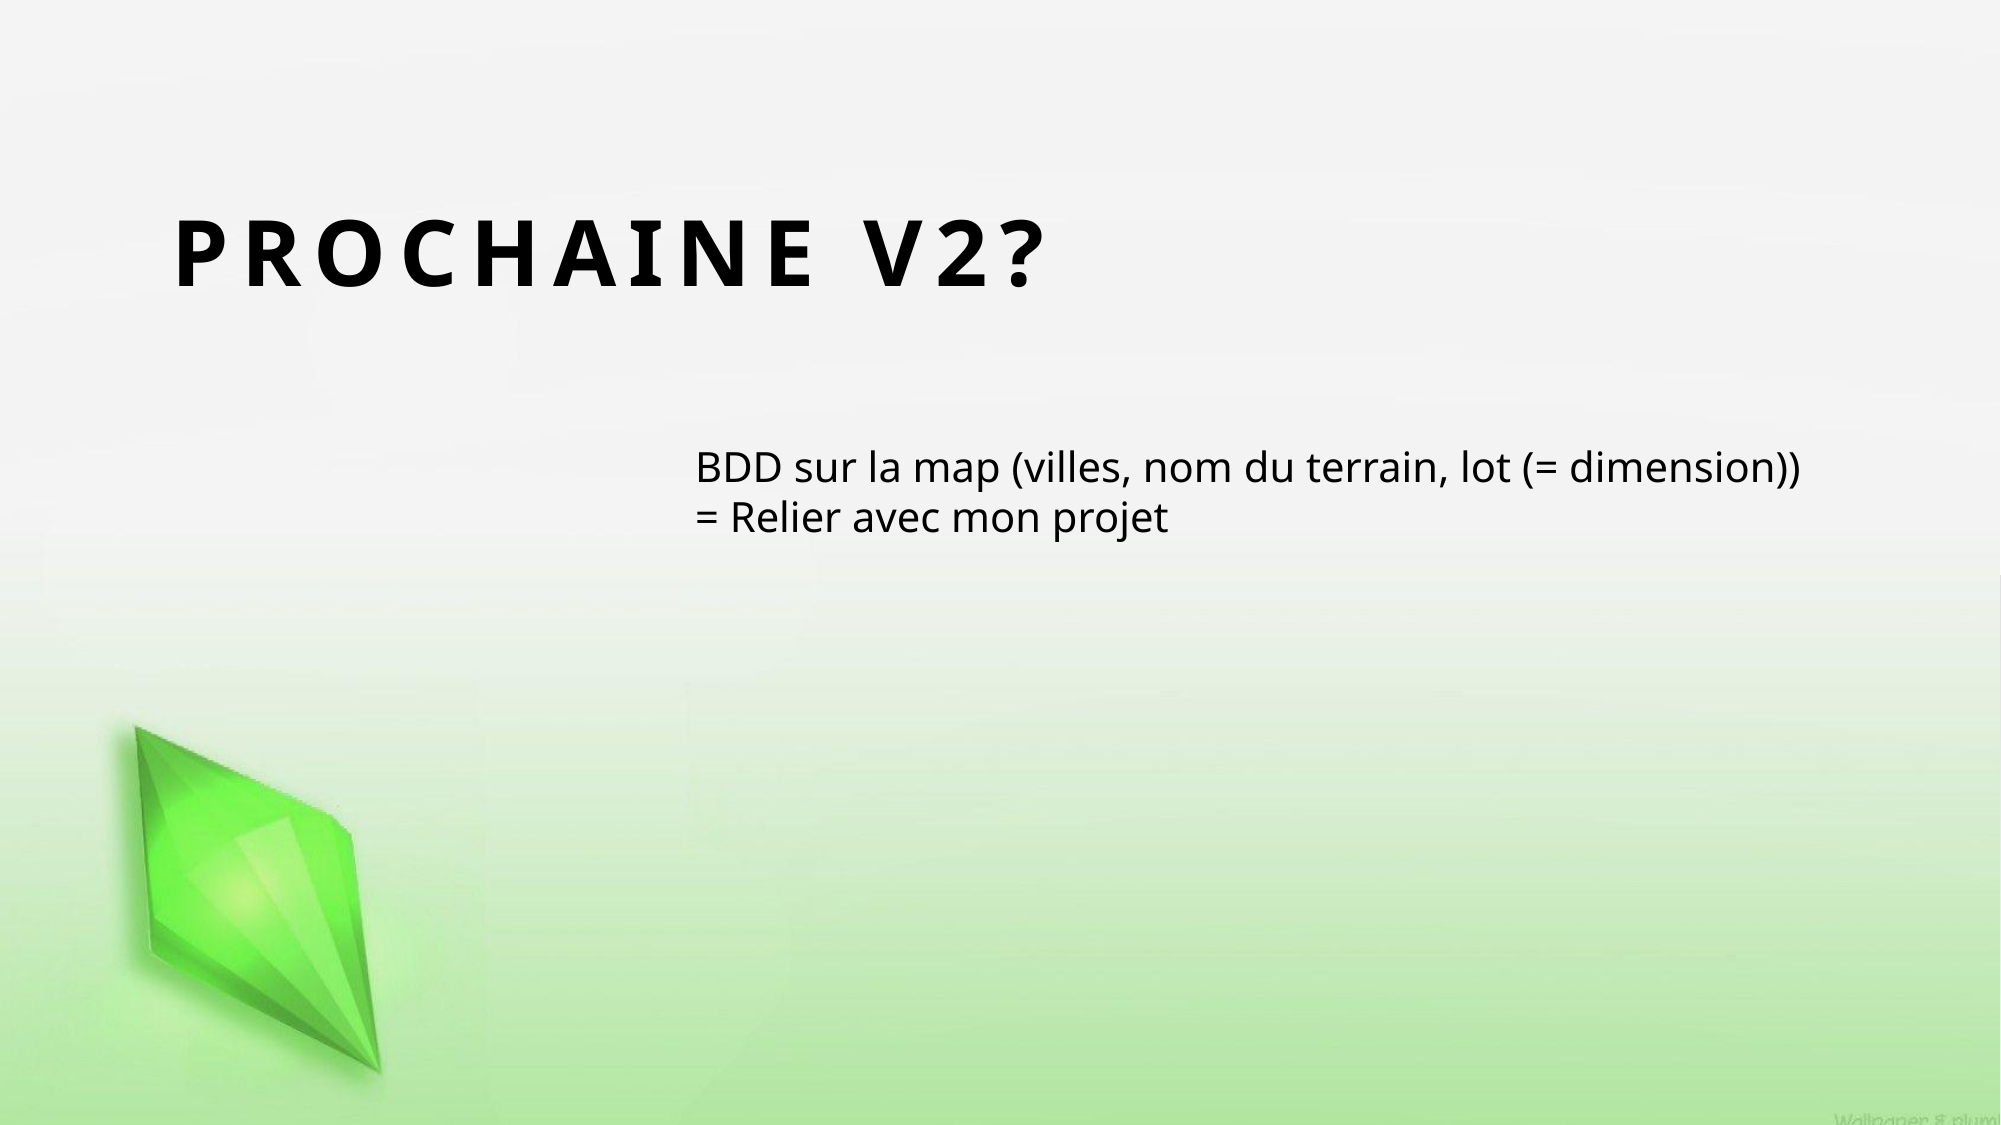

# Prochaine V2?
BDD sur la map (villes, nom du terrain, lot (= dimension))
= Relier avec mon projet